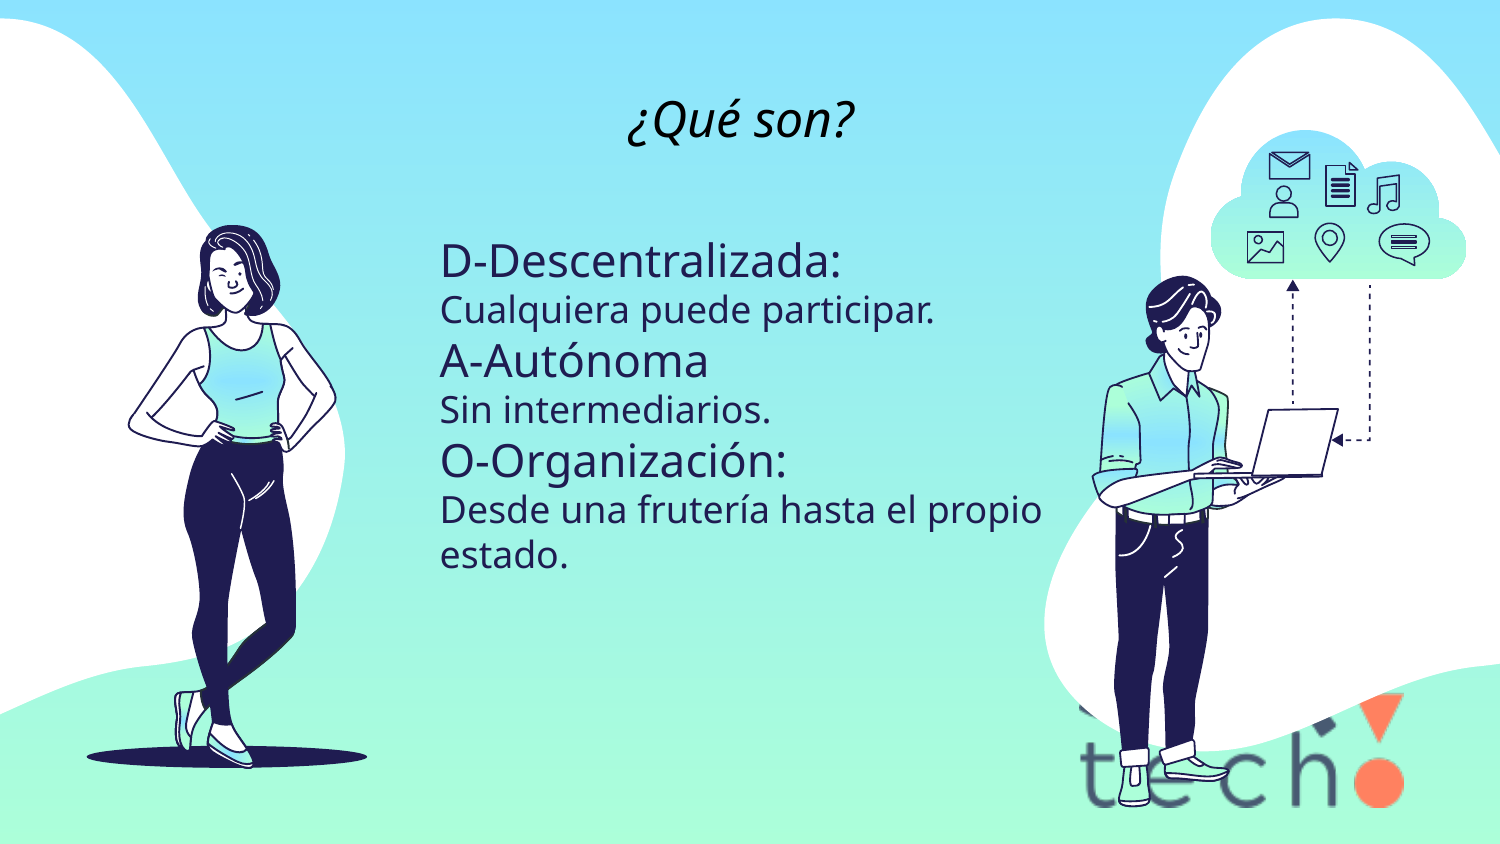

¿Qué son?
# D-Descentralizada: Cualquiera puede participar. A-Autónoma Sin intermediarios. O-Organización: Desde una frutería hasta el propio estado.